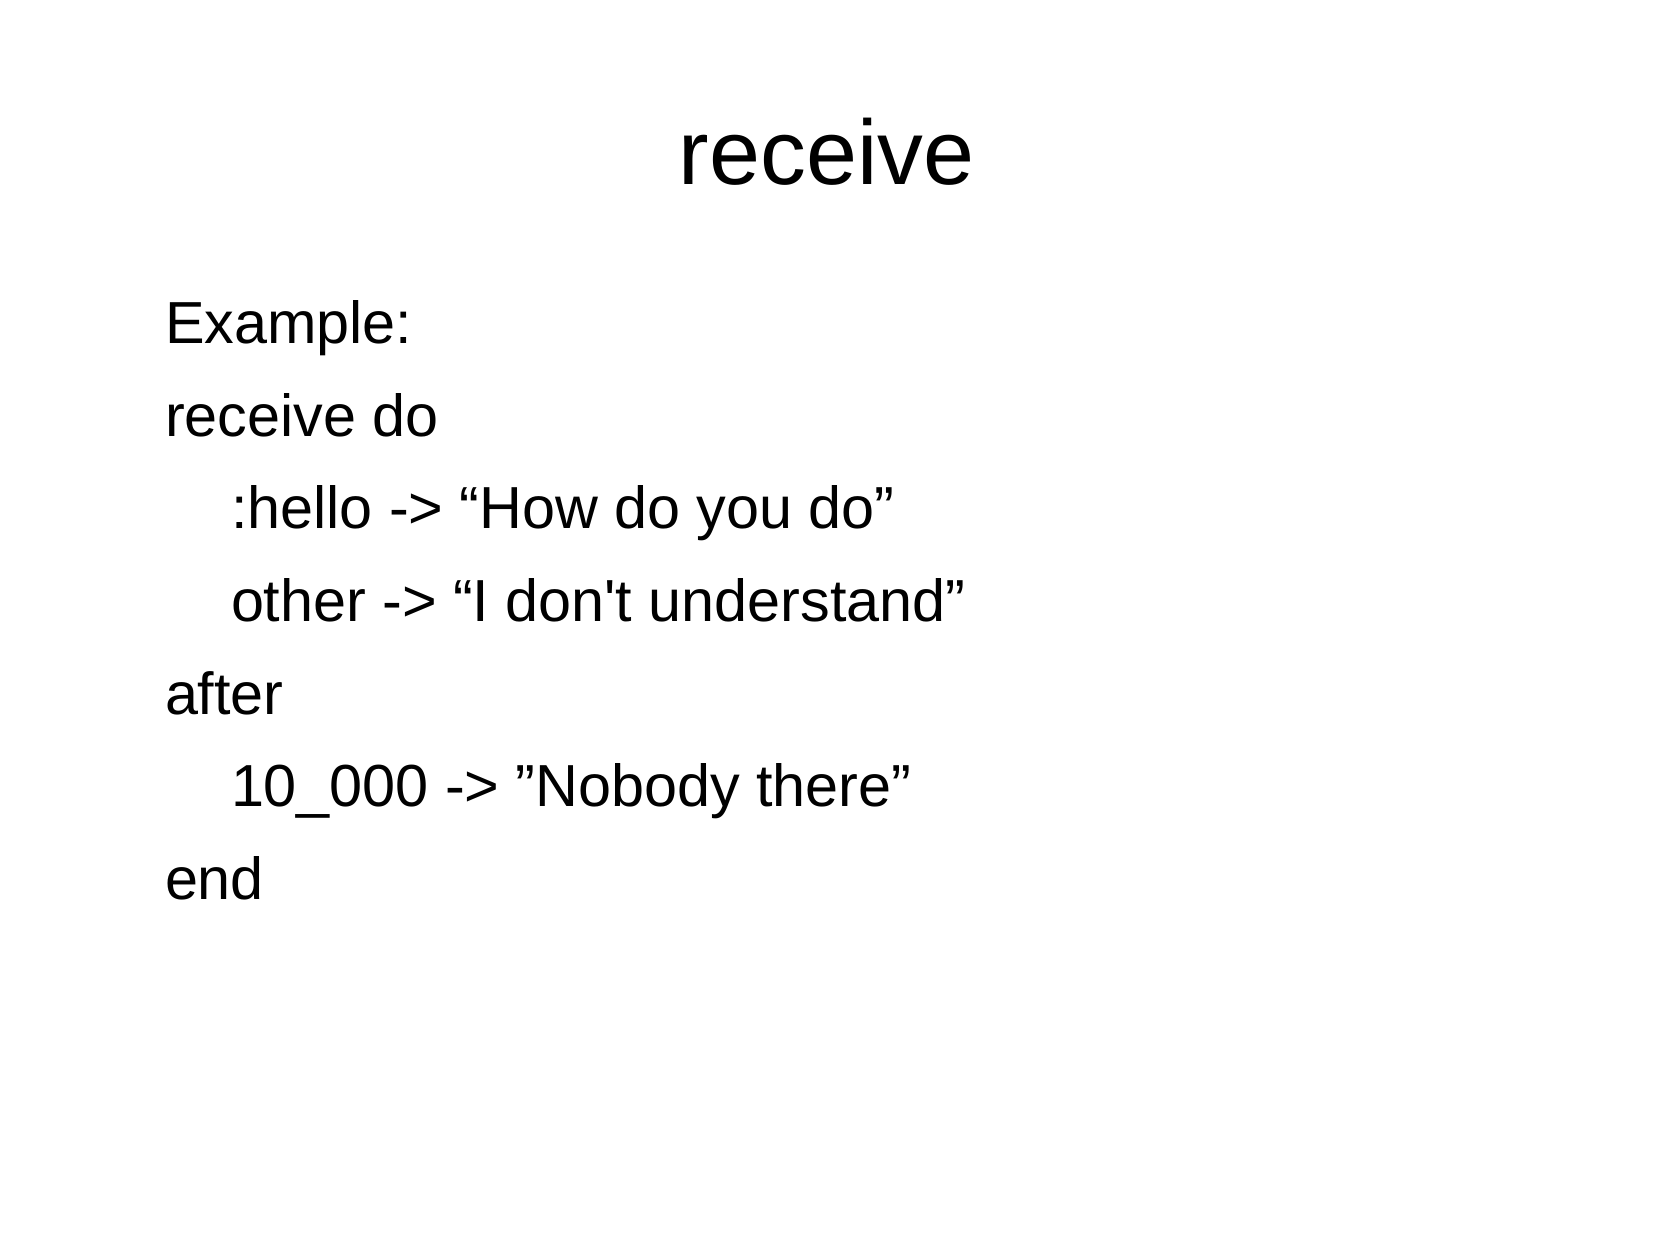

# receive
Example:
receive do
 :hello -> “How do you do”
 other -> “I don't understand”
after
 10_000 -> ”Nobody there”
end